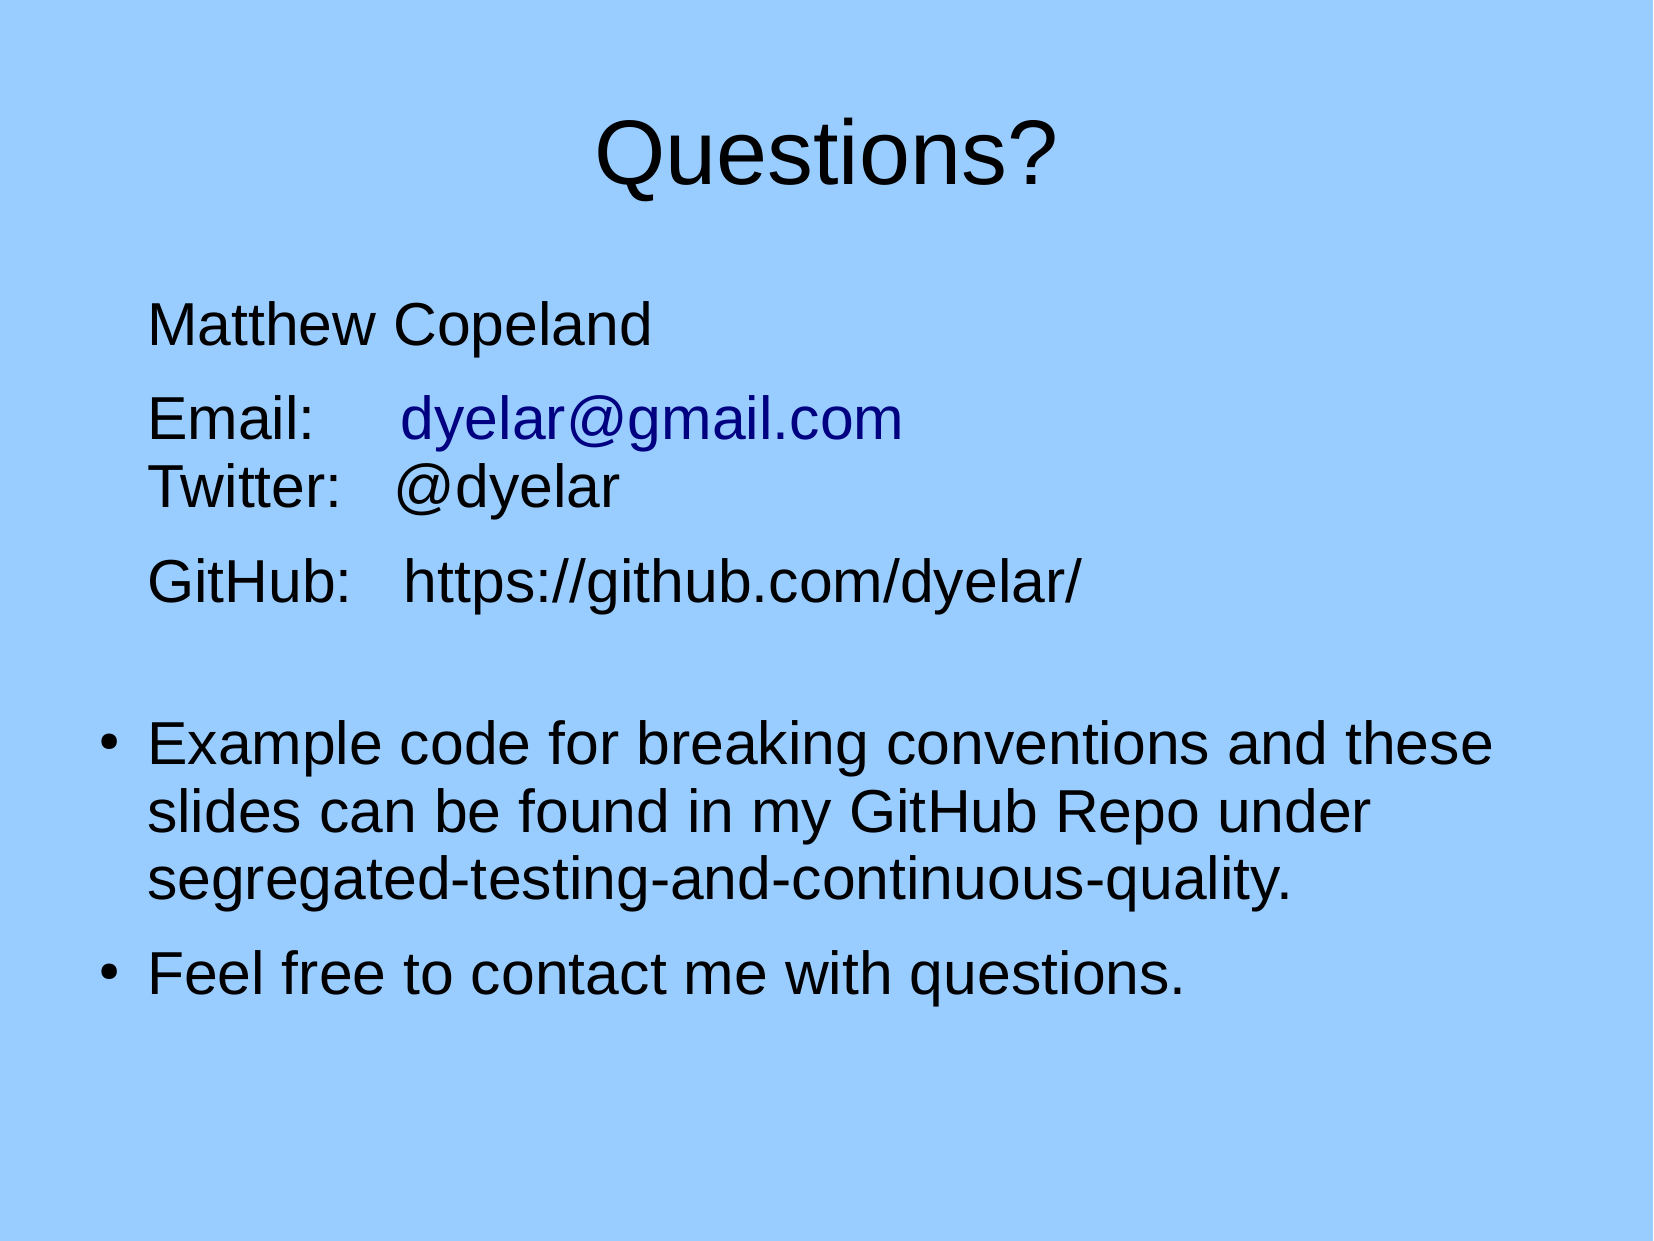

# Questions?
Matthew Copeland
Email: dyelar@gmail.com
Twitter: @dyelar
GitHub: https://github.com/dyelar/
Example code for breaking conventions and these slides can be found in my GitHub Repo under segregated-testing-and-continuous-quality.
Feel free to contact me with questions.